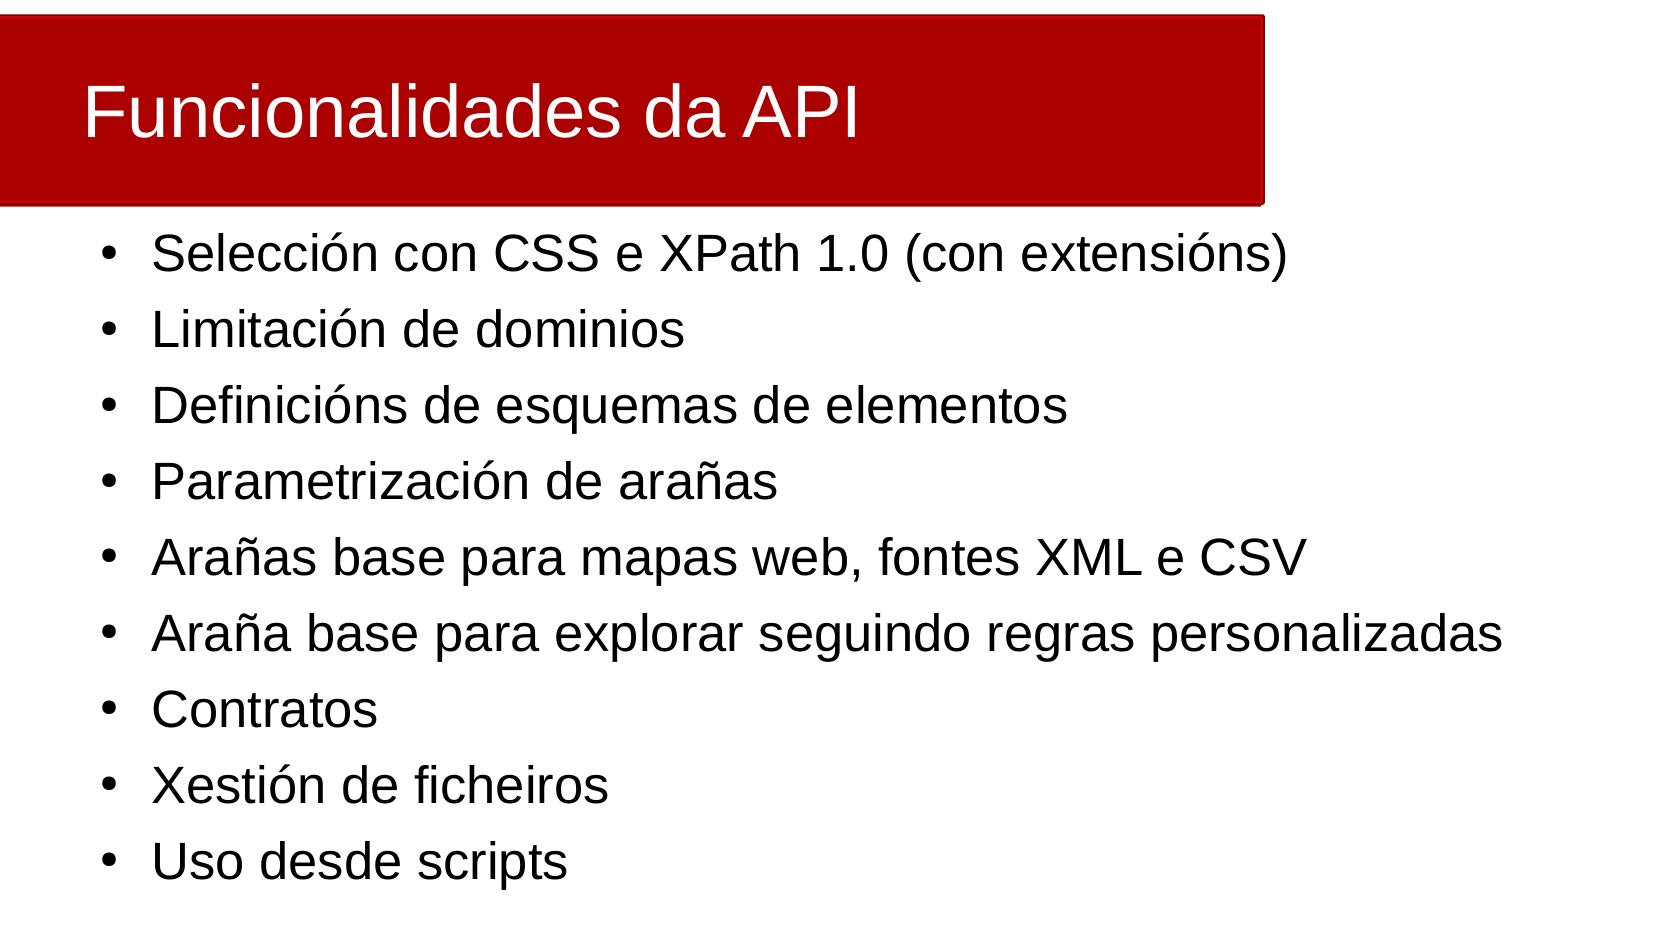

# Funcionalidades da API
Selección con CSS e XPath 1.0 (con extensións)
Limitación de dominios
Definicións de esquemas de elementos
Parametrización de arañas
Arañas base para mapas web, fontes XML e CSV
Araña base para explorar seguindo regras personalizadas
Contratos
Xestión de ficheiros
Uso desde scripts